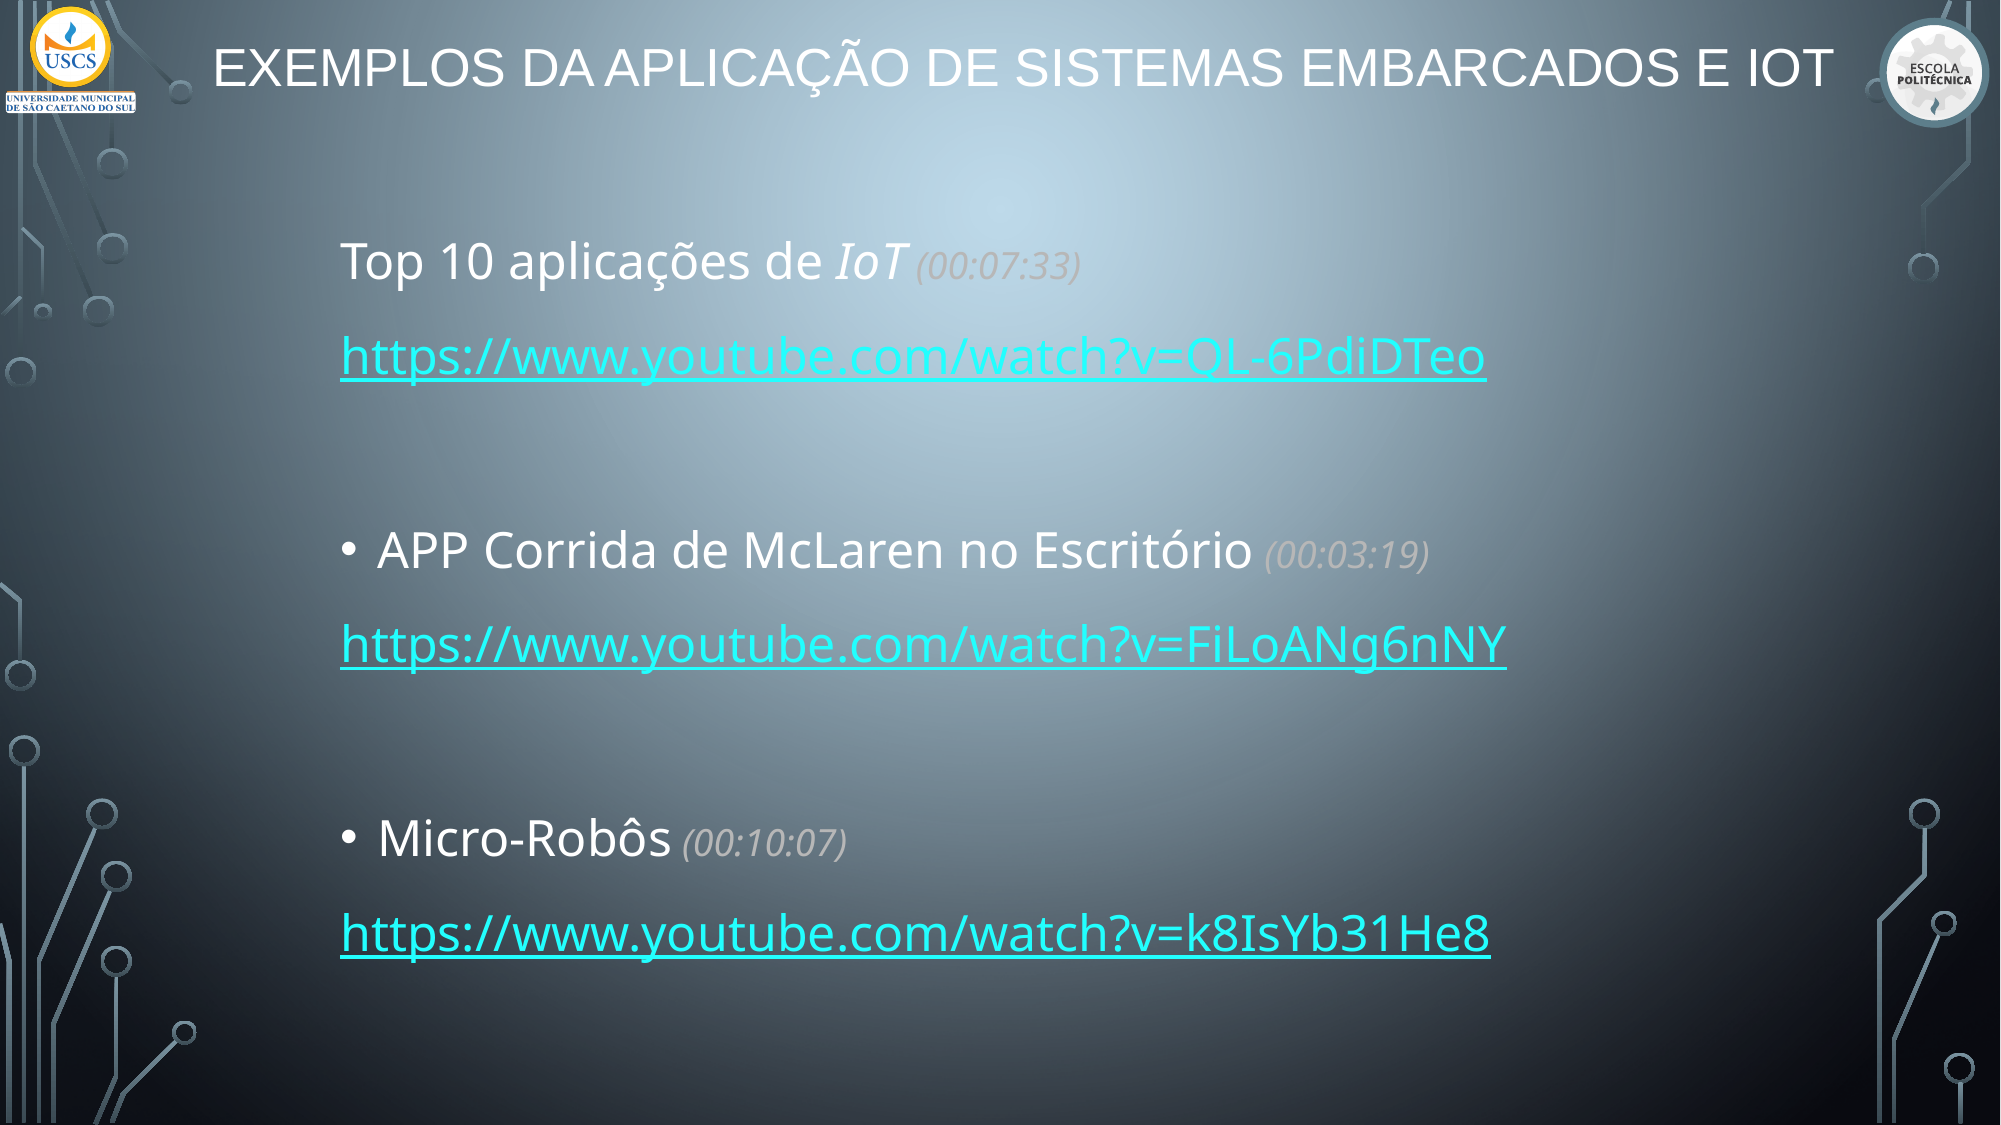

# EXEMPLOS DA APLICAÇÃO DE SISTEMAS EMBARCADOS E IOT
Top 10 aplicações de IoT (00:07:33)
https://www.youtube.com/watch?v=QL-6PdiDTeo
APP Corrida de McLaren no Escritório (00:03:19)
https://www.youtube.com/watch?v=FiLoANg6nNY
Micro-Robôs (00:10:07)
https://www.youtube.com/watch?v=k8IsYb31He8